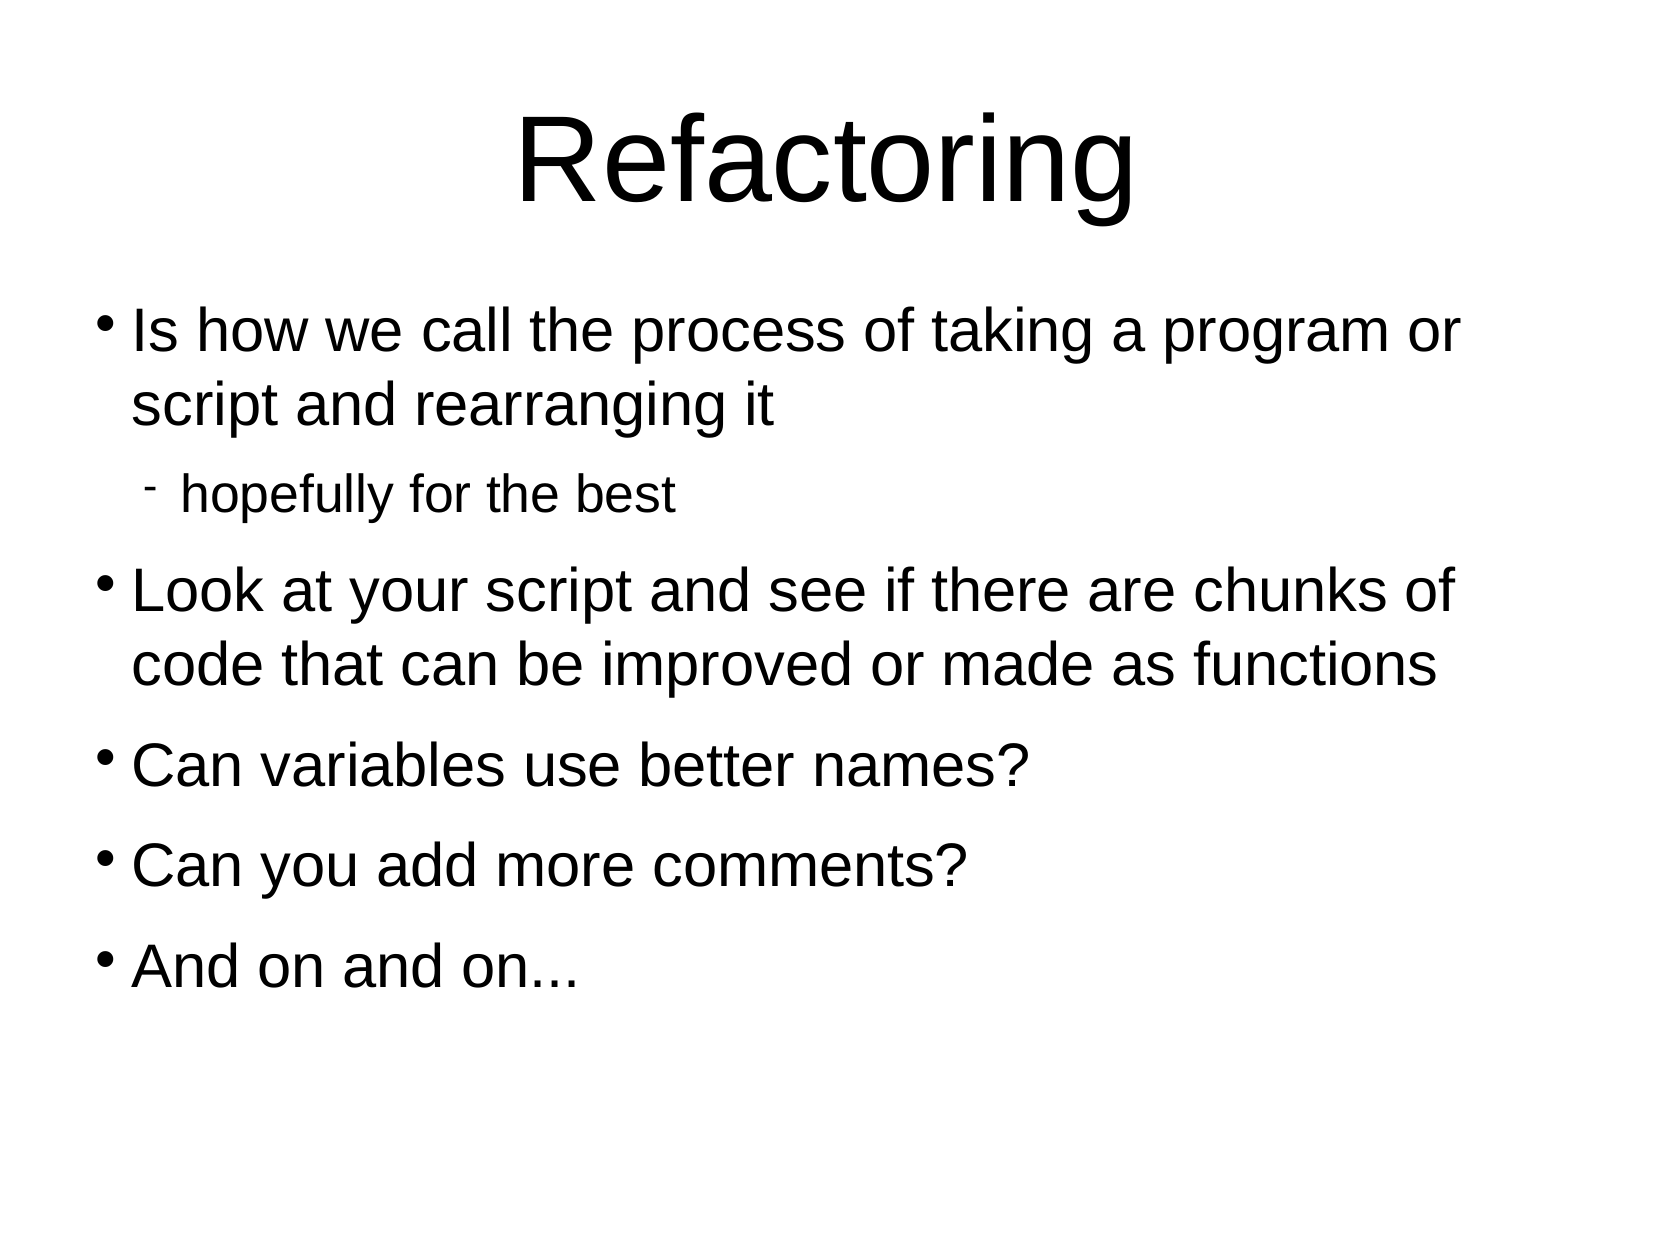

Refactoring
Is how we call the process of taking a program or script and rearranging it
hopefully for the best
Look at your script and see if there are chunks of code that can be improved or made as functions
Can variables use better names?
Can you add more comments?
And on and on...